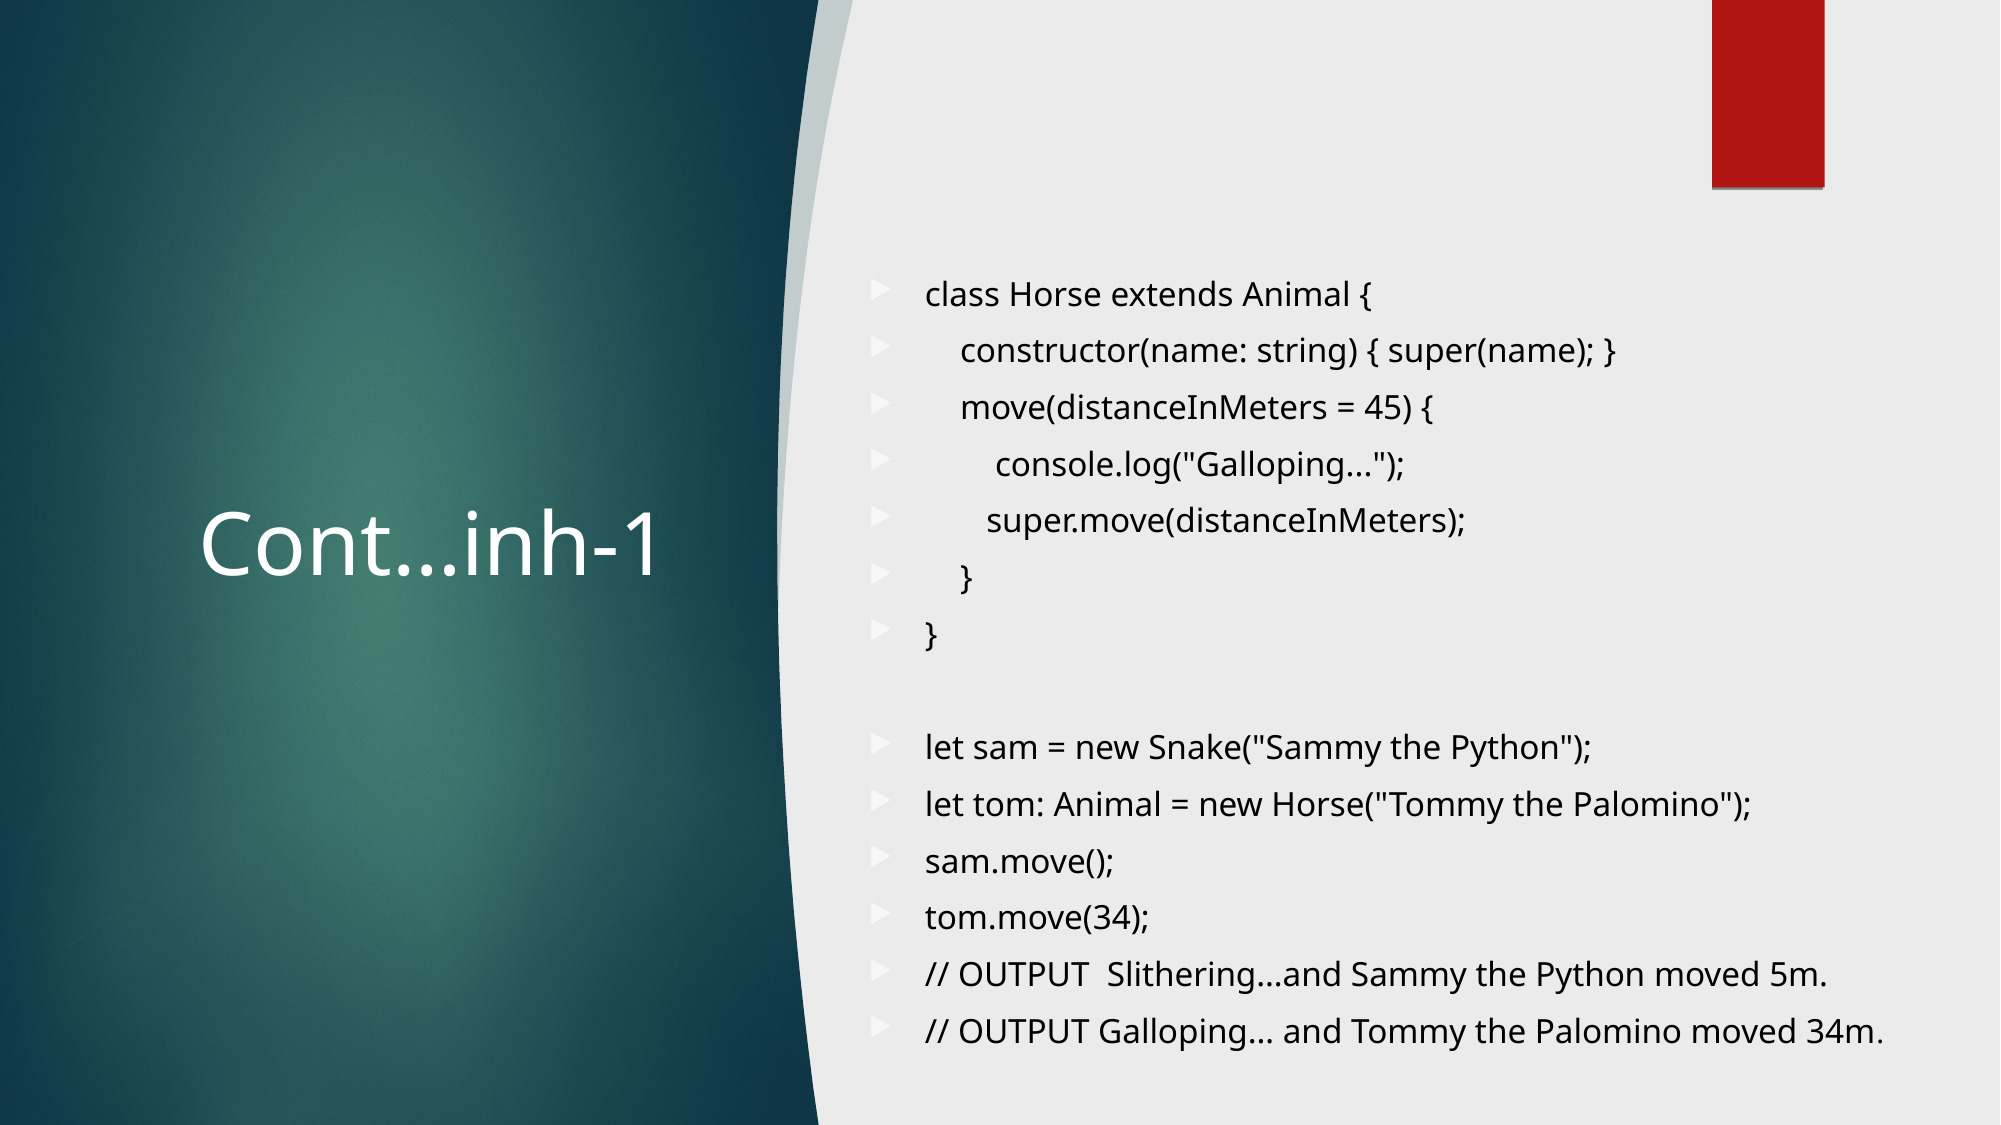

# Cont…inh-1
class Horse extends Animal {
 constructor(name: string) { super(name); }
 move(distanceInMeters = 45) {
 console.log("Galloping...");
 super.move(distanceInMeters);
 }
}
let sam = new Snake("Sammy the Python");
let tom: Animal = new Horse("Tommy the Palomino");
sam.move();
tom.move(34);
// OUTPUT Slithering…and Sammy the Python moved 5m.
// OUTPUT Galloping… and Tommy the Palomino moved 34m.